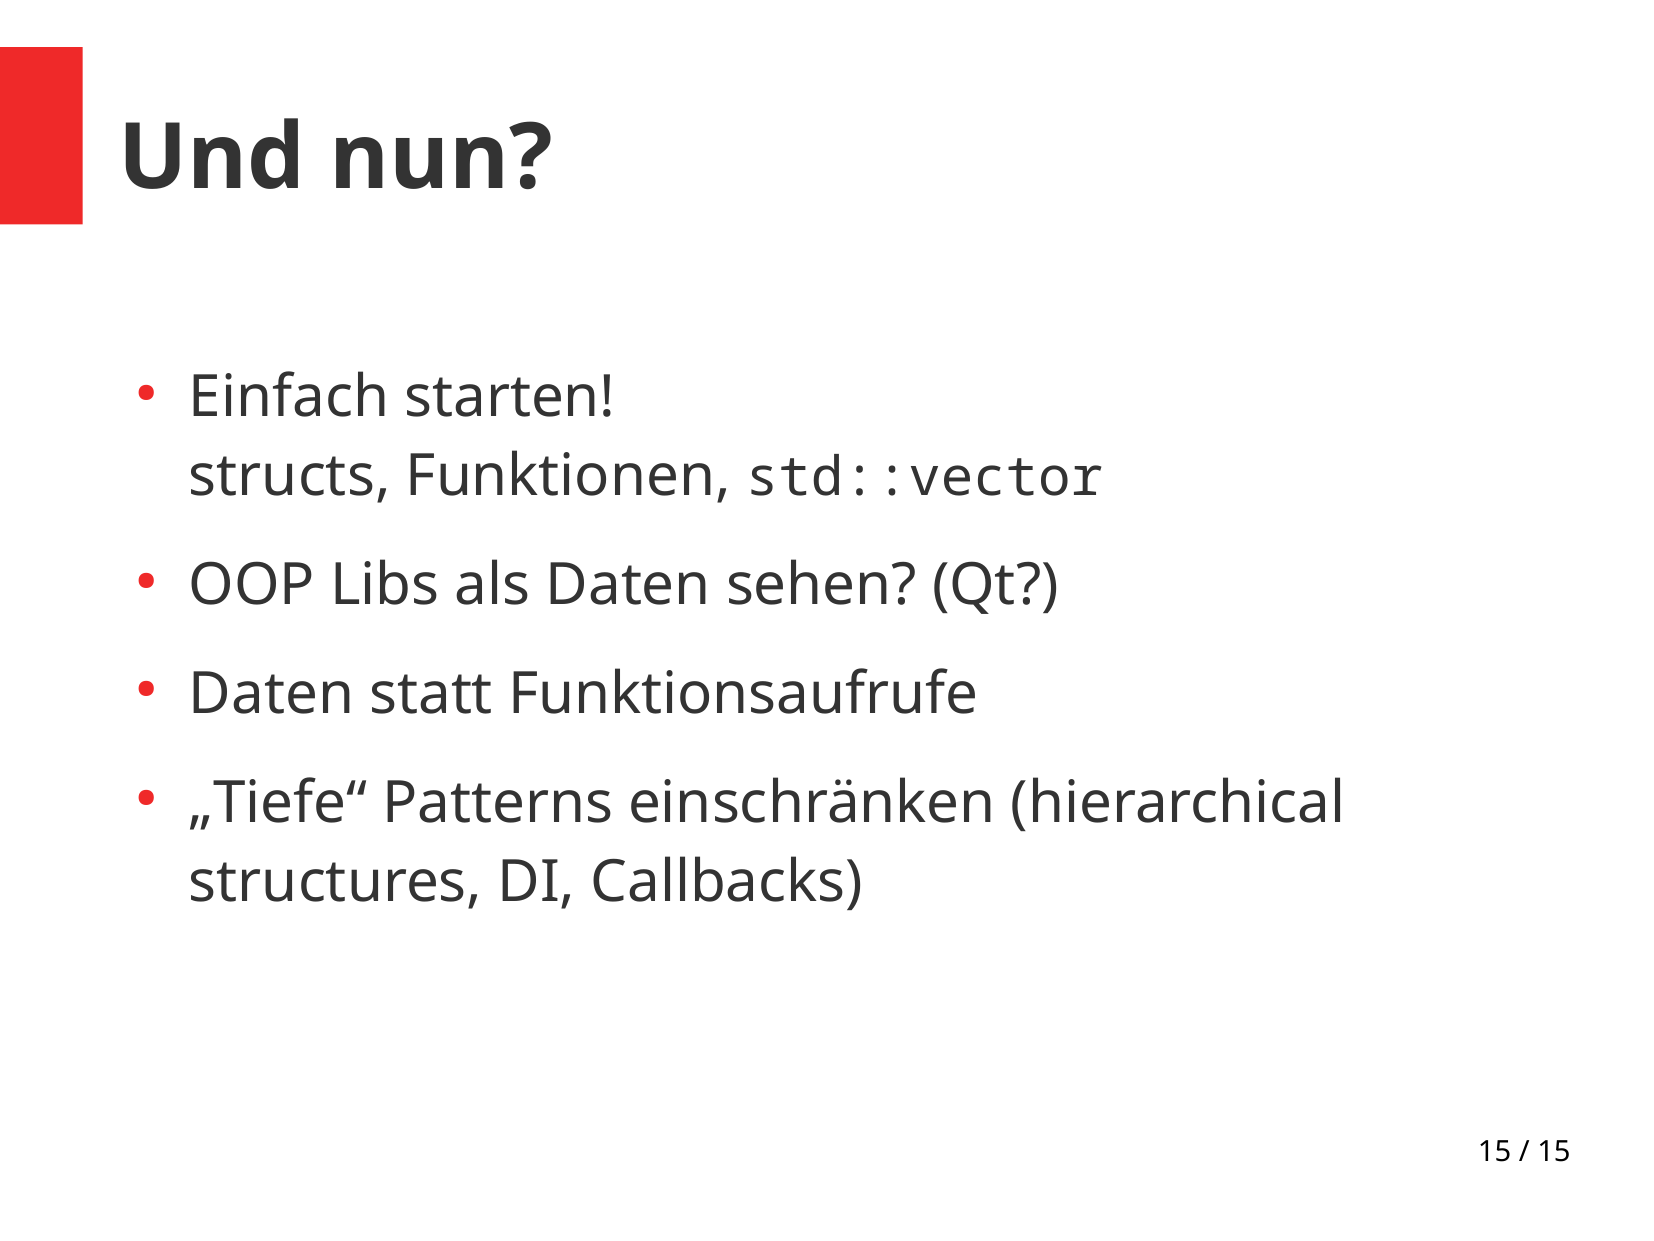

# Und nun?
Einfach starten!
structs, Funktionen, std::vector
OOP Libs als Daten sehen? (Qt?)
Daten statt Funktionsaufrufe
„Tiefe“ Patterns einschränken (hierarchical structures, DI, Callbacks)
15